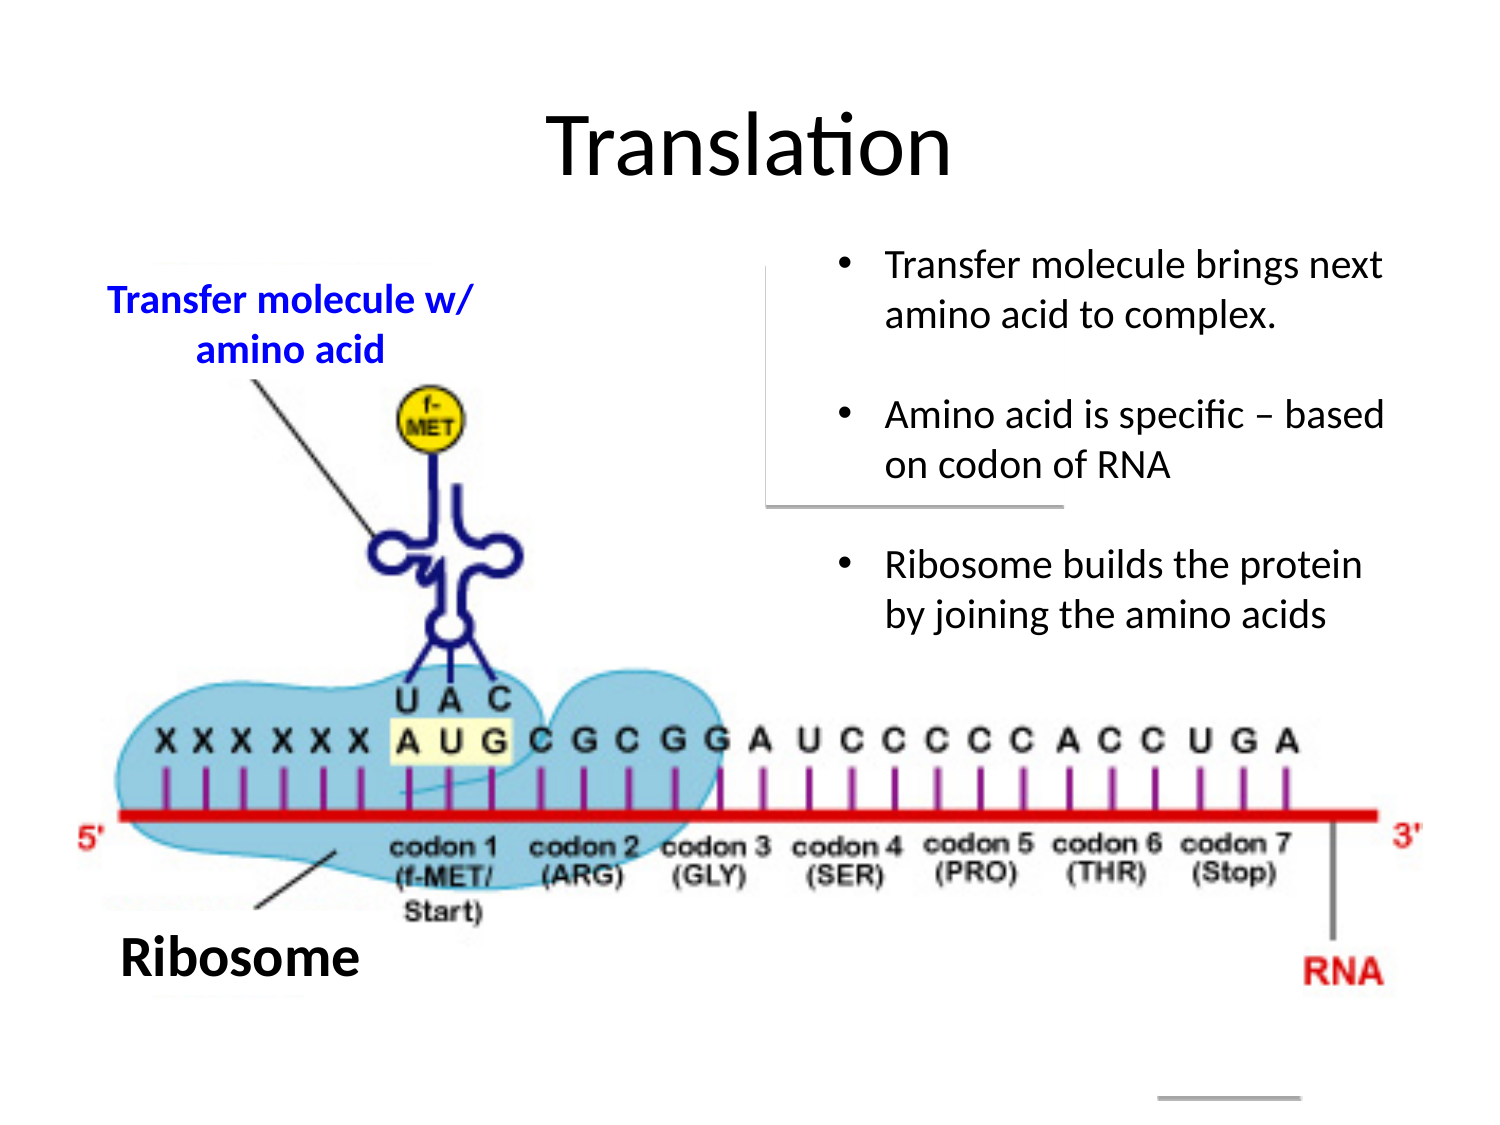

# Translation
Transfer molecule brings next amino acid to complex.
Amino acid is specific – based on codon of RNA
Ribosome builds the protein by joining the amino acids
Transfer molecule w/ amino acid
Ribosome